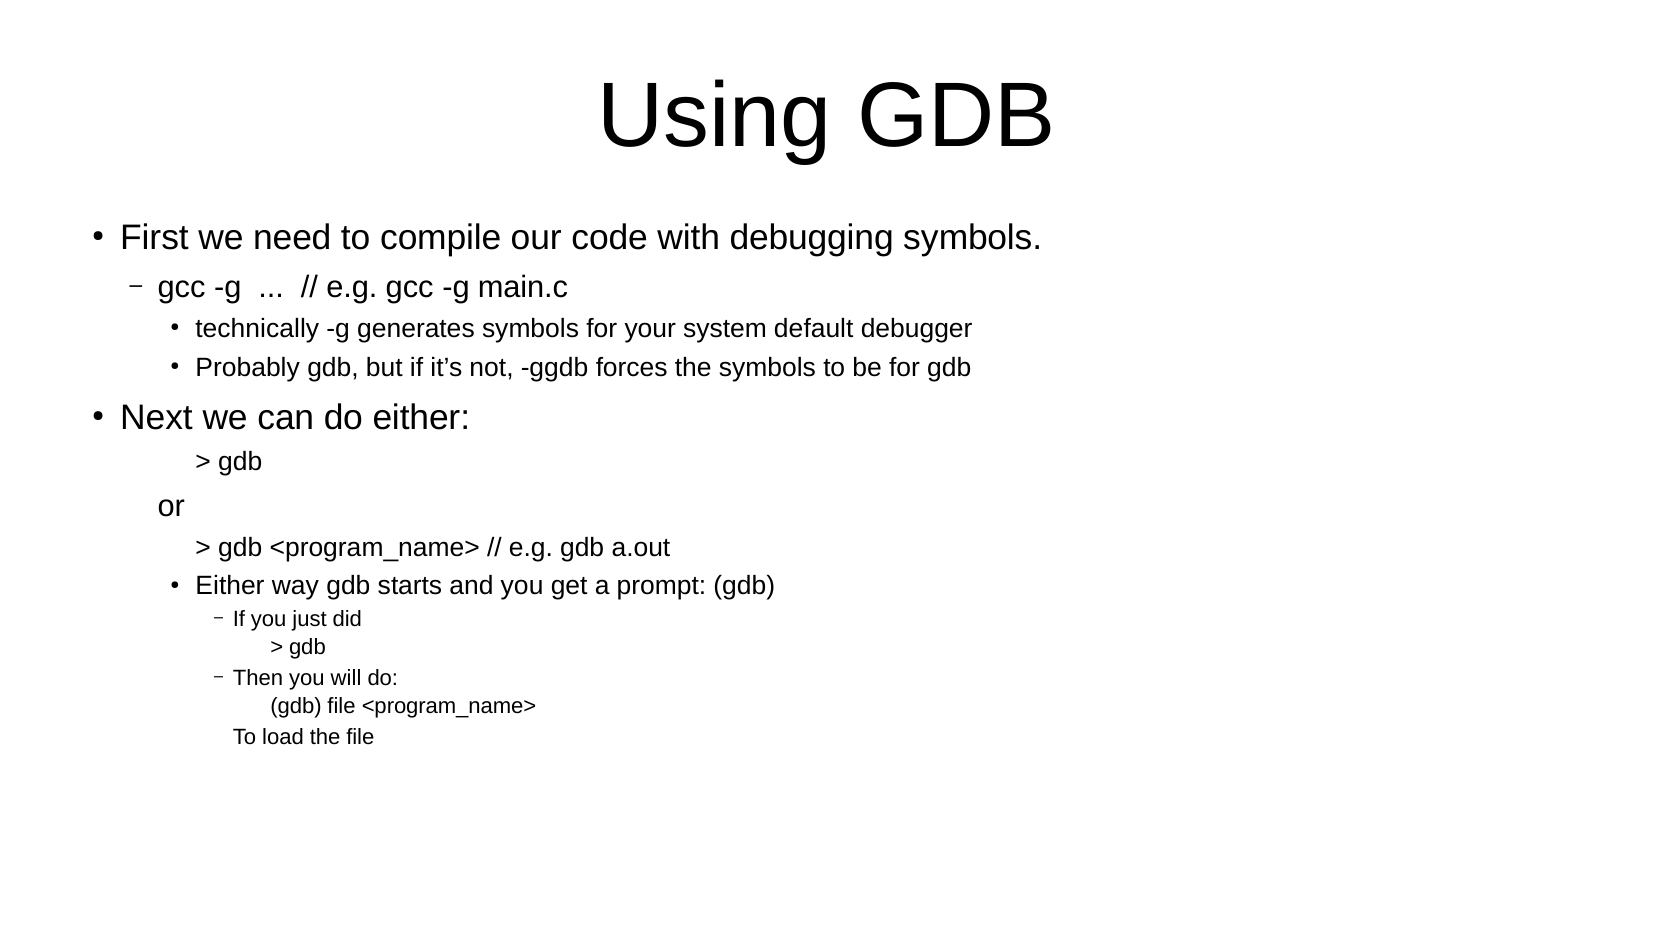

# Using GDB
First we need to compile our code with debugging symbols.
gcc -g ... // e.g. gcc -g main.c
technically -g generates symbols for your system default debugger
Probably gdb, but if it’s not, -ggdb forces the symbols to be for gdb
Next we can do either:
> gdb
or
> gdb <program_name> // e.g. gdb a.out
Either way gdb starts and you get a prompt: (gdb)
If you just did
> gdb
Then you will do:
(gdb) file <program_name>
To load the file